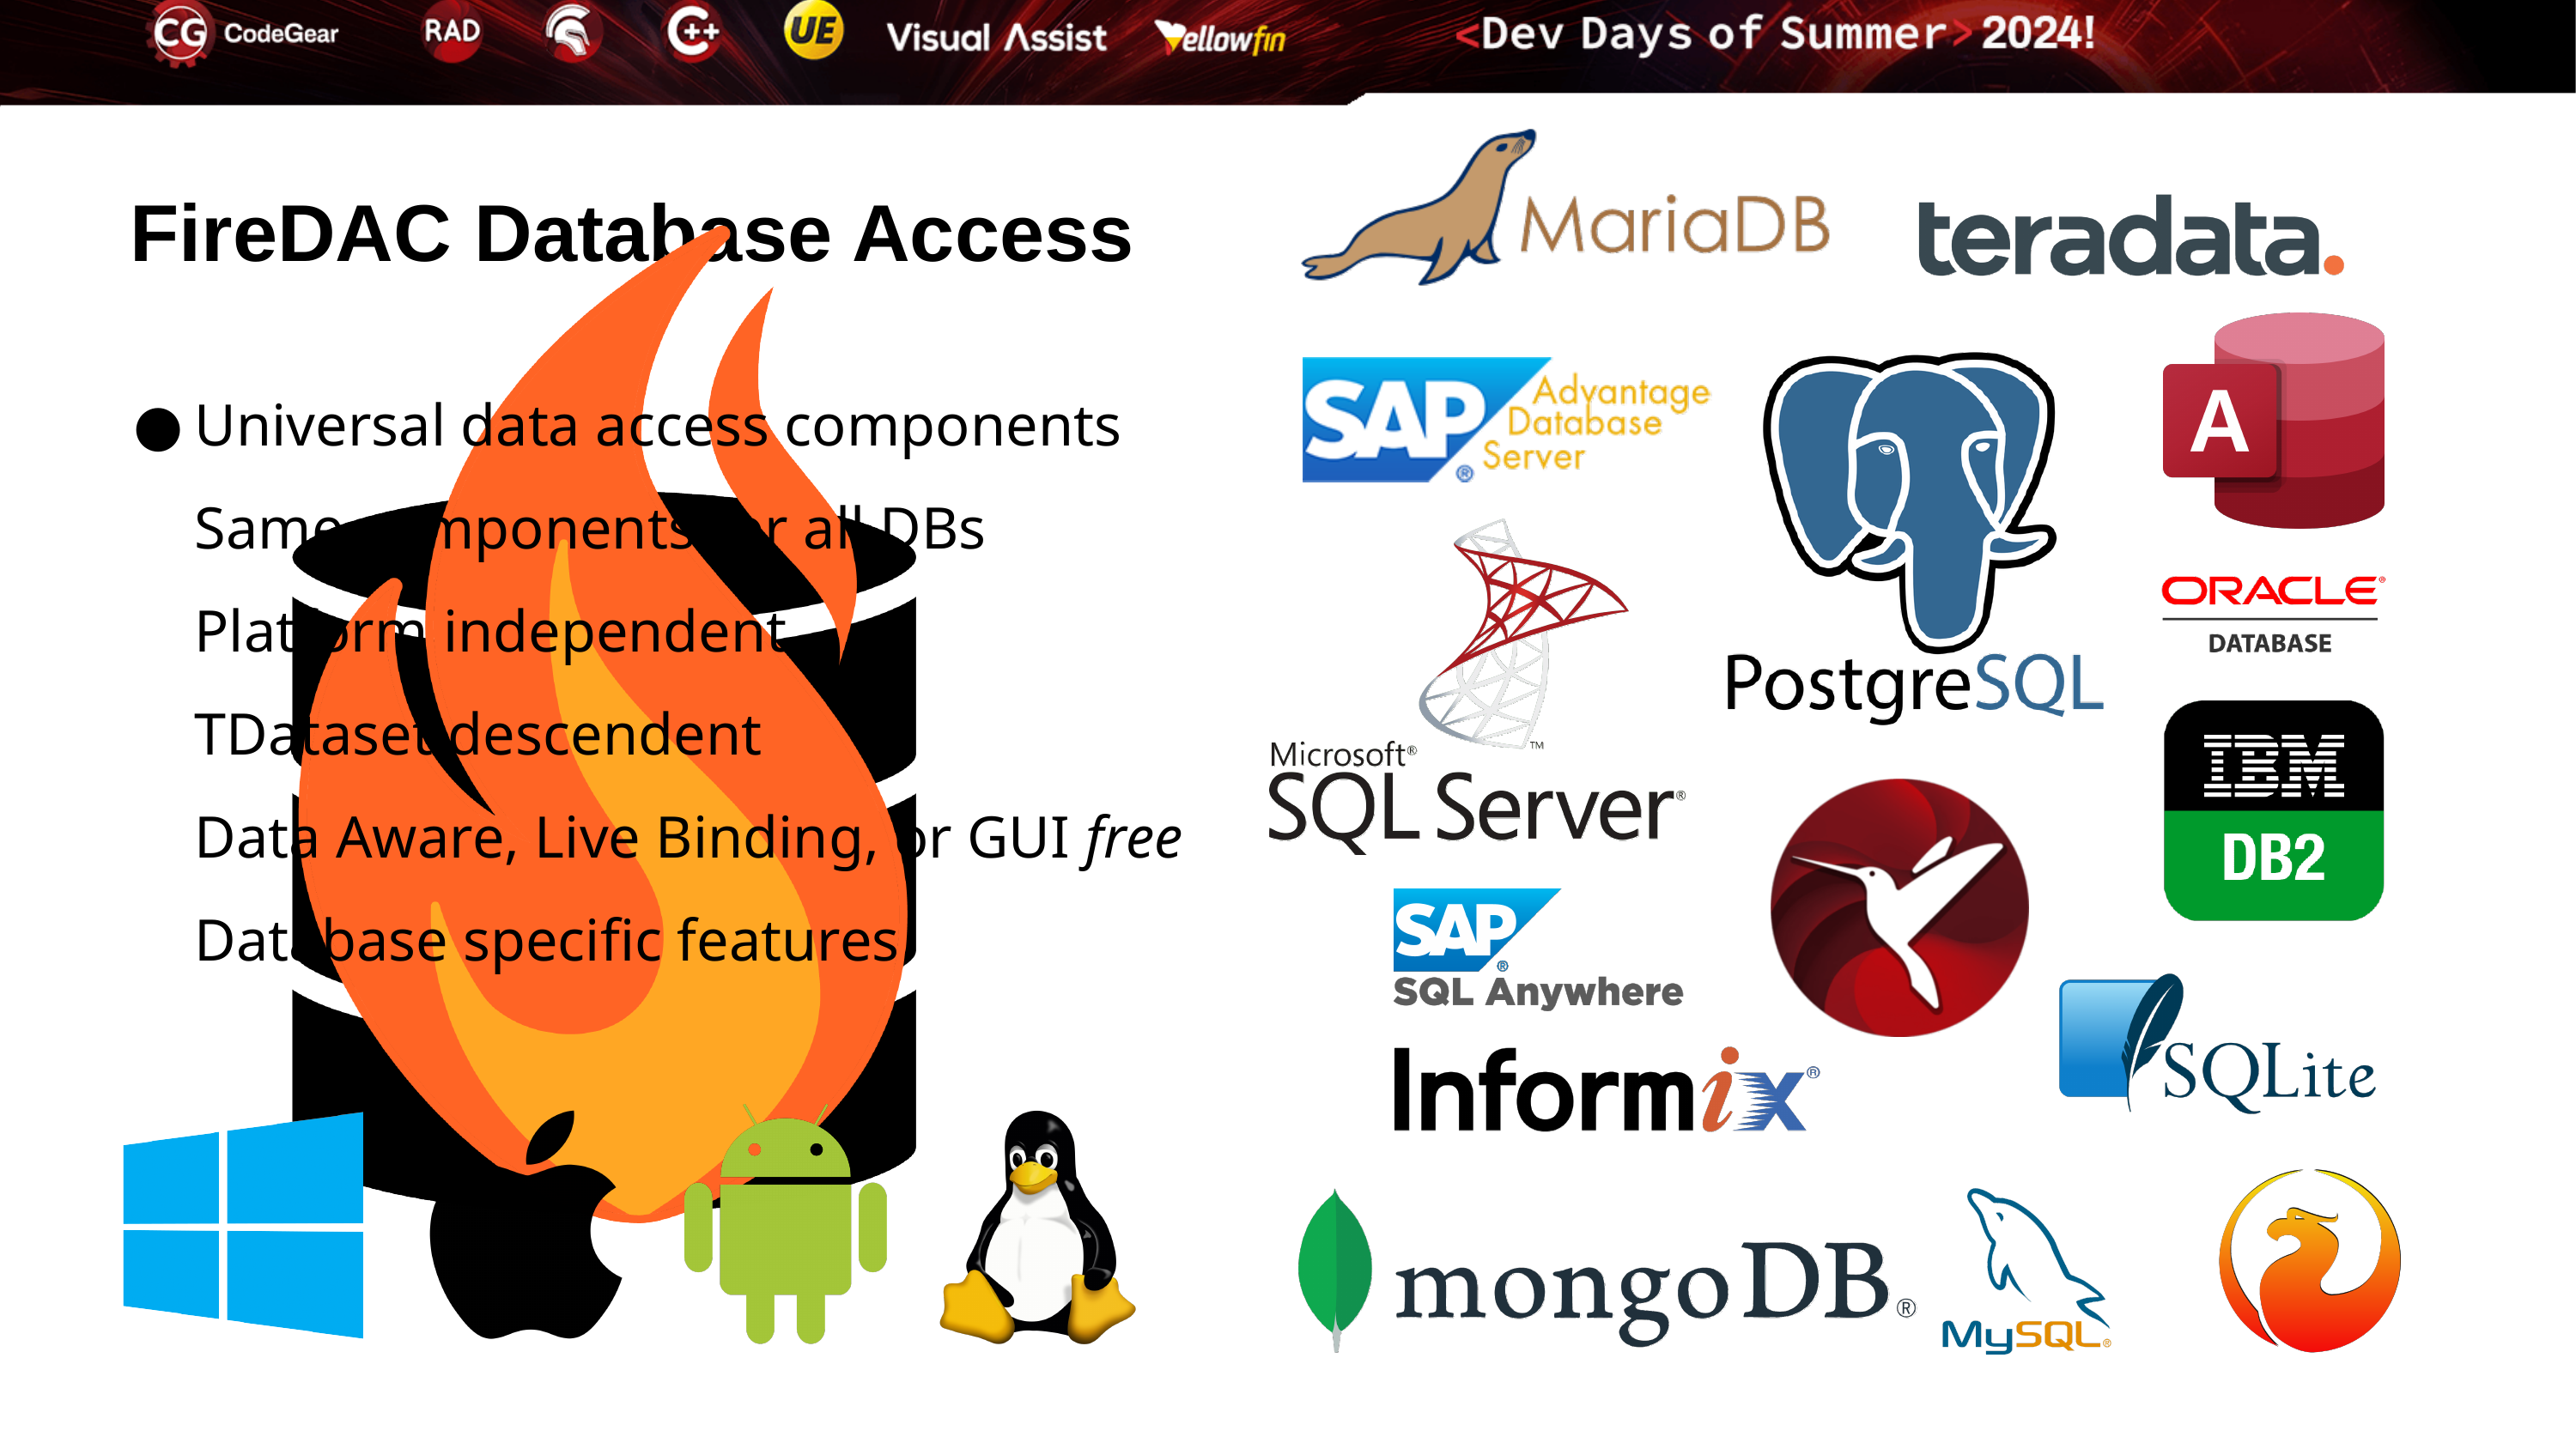

# FireDAC Database Access
Universal data access components
Same components for all DBs
Platform independent
TDataset descendent
Data Aware, Live Binding, or GUI free
Database specific features